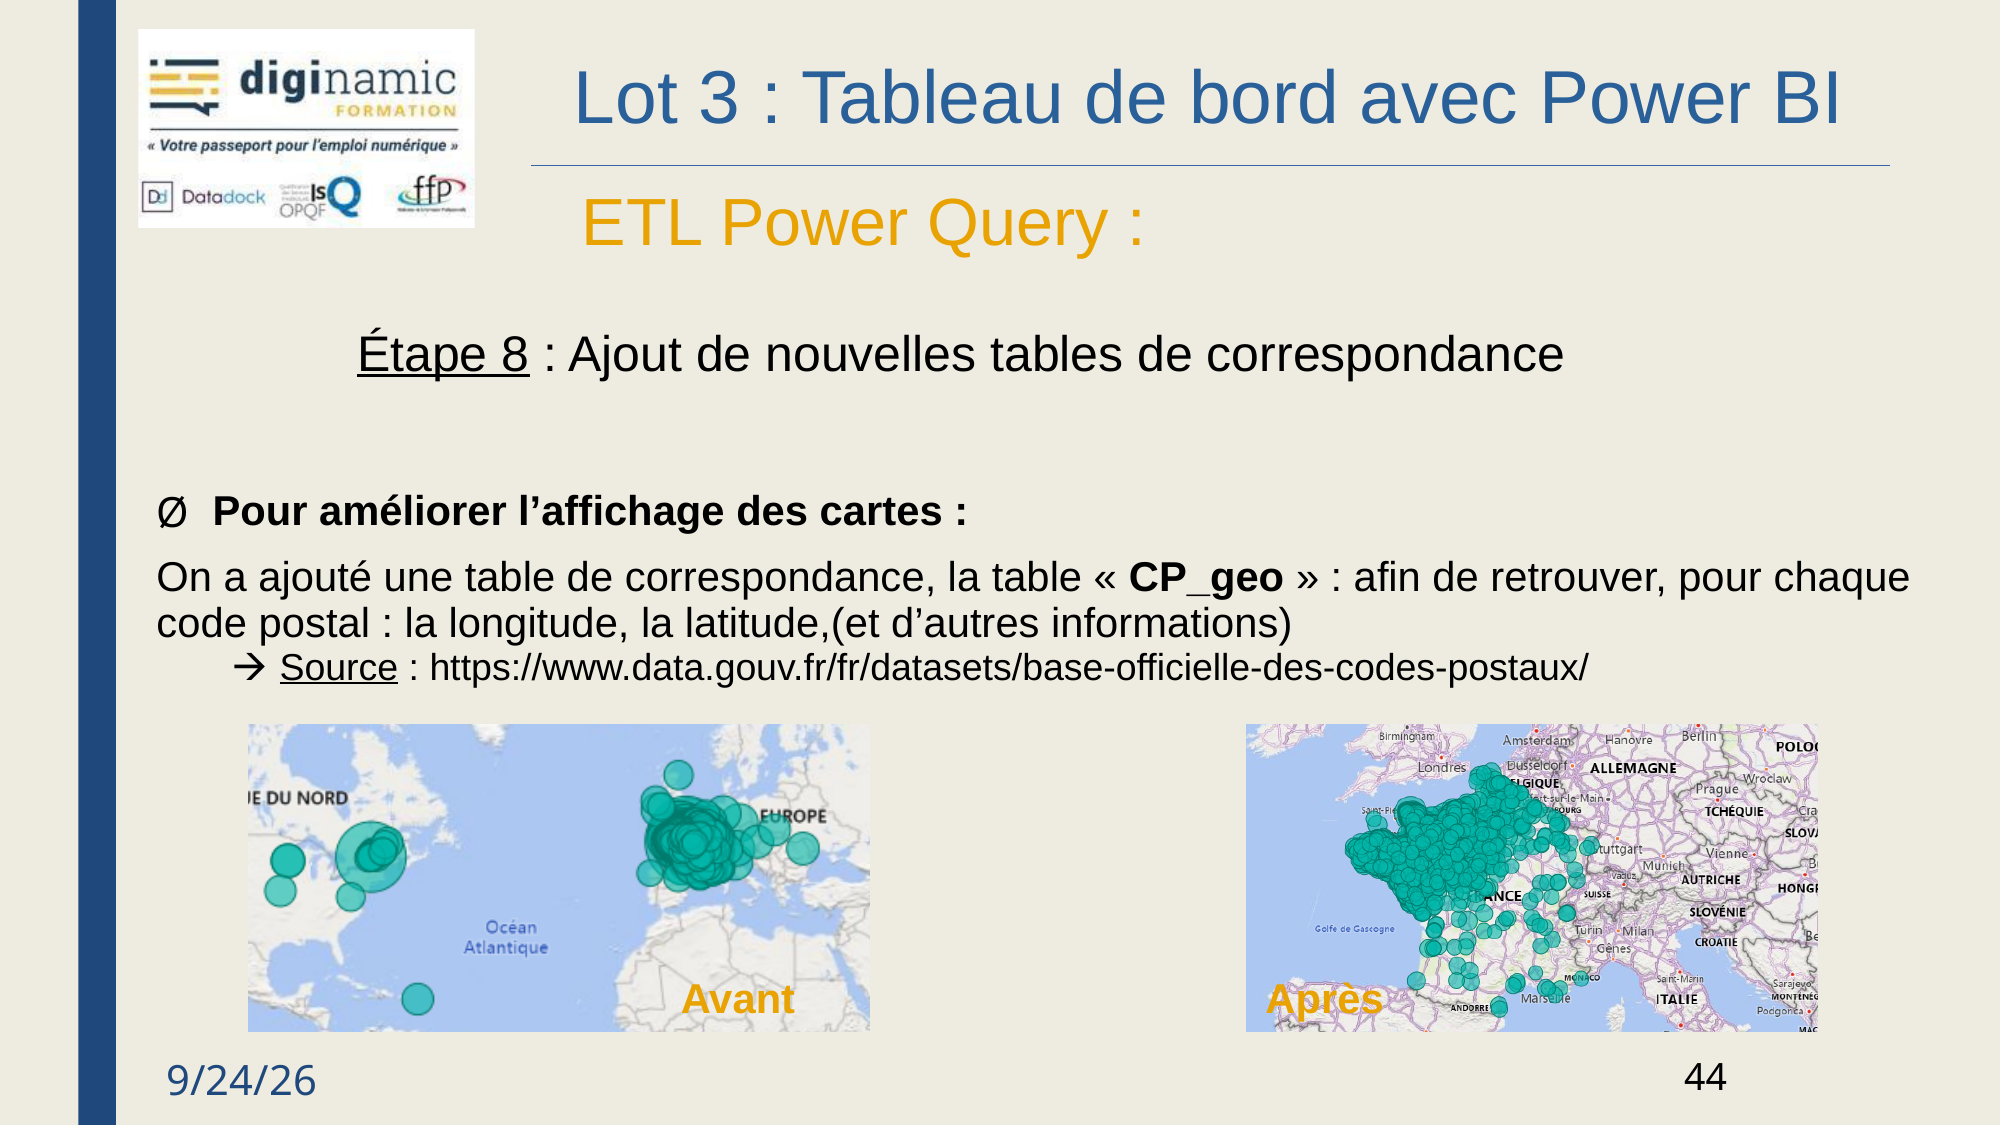

# Lot 3 : Tableau de bord avec Power BI
ETL Power Query :
Étape 8 : Ajout de nouvelles tables de correspondance
Pour améliorer l’affichage des cartes :
On a ajouté une table de correspondance, la table « CP_geo » : afin de retrouver, pour chaque code postal : la longitude, la latitude,(et d’autres informations)
	 Source : https://www.data.gouv.fr/fr/datasets/base-officielle-des-codes-postaux/
Avant
Après